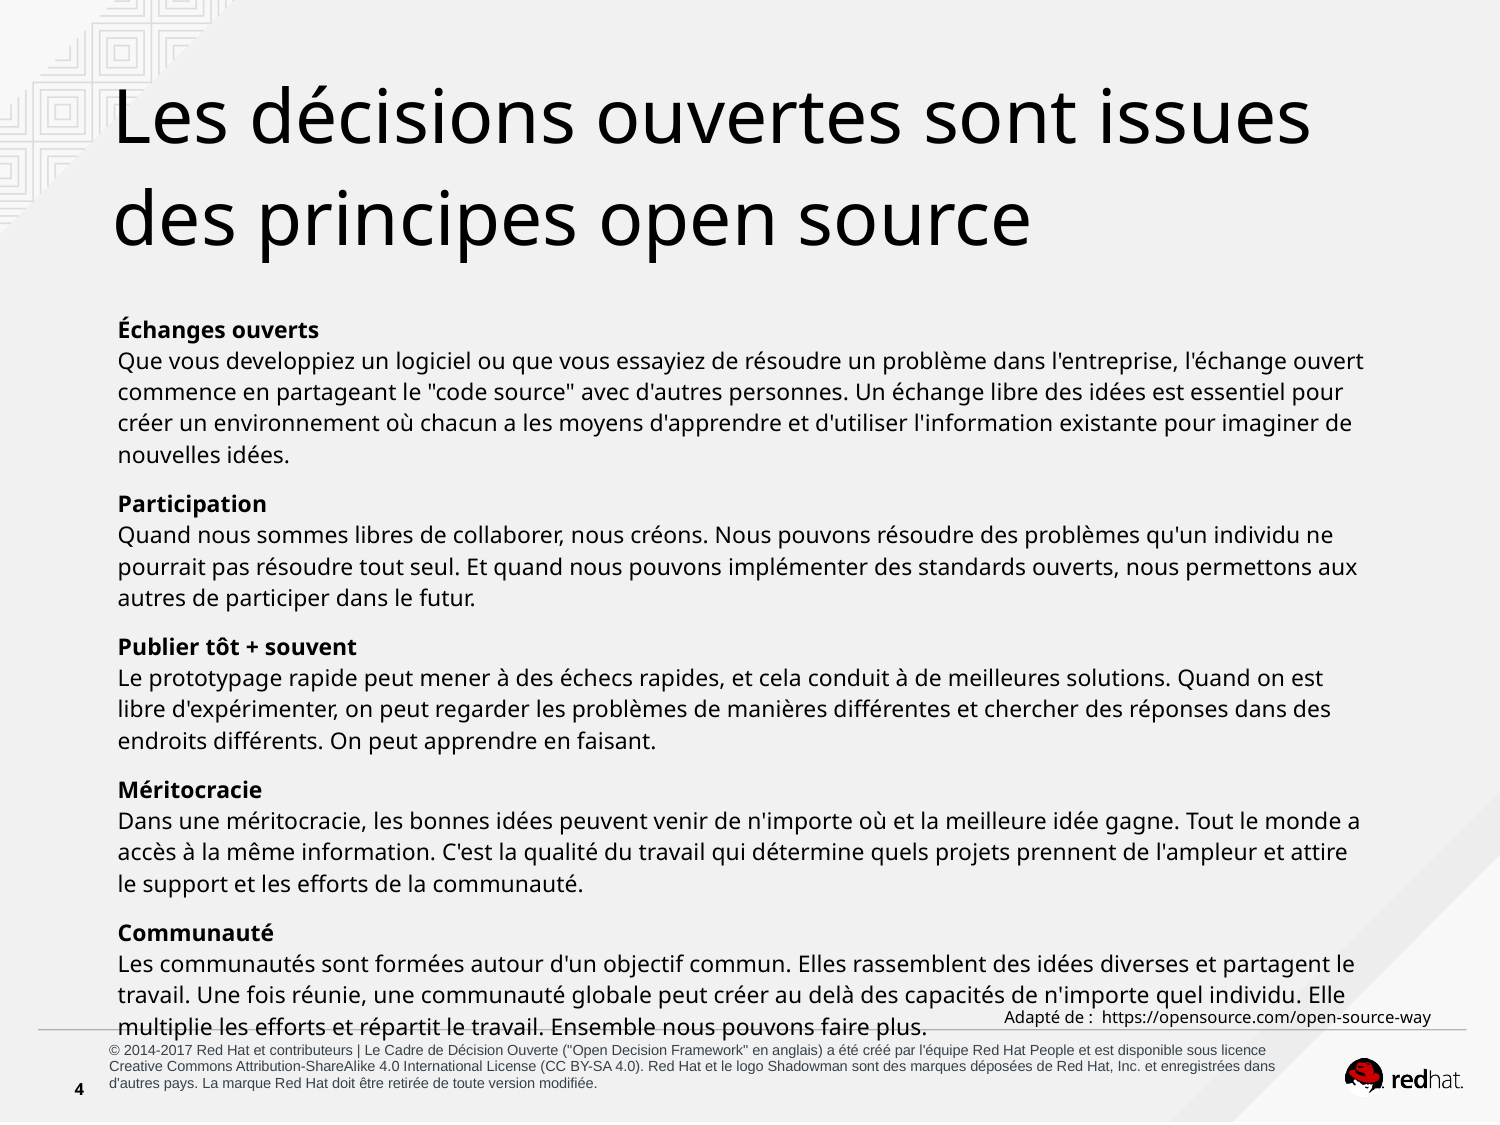

# Les décisions ouvertes sont issues des principes open source
Échanges ouverts
Que vous developpiez un logiciel ou que vous essayiez de résoudre un problème dans l'entreprise, l'échange ouvert commence en partageant le "code source" avec d'autres personnes. Un échange libre des idées est essentiel pour créer un environnement où chacun a les moyens d'apprendre et d'utiliser l'information existante pour imaginer de nouvelles idées.
Participation
Quand nous sommes libres de collaborer, nous créons. Nous pouvons résoudre des problèmes qu'un individu ne pourrait pas résoudre tout seul. Et quand nous pouvons implémenter des standards ouverts, nous permettons aux autres de participer dans le futur.
Publier tôt + souvent
Le prototypage rapide peut mener à des échecs rapides, et cela conduit à de meilleures solutions. Quand on est libre d'expérimenter, on peut regarder les problèmes de manières différentes et chercher des réponses dans des endroits différents. On peut apprendre en faisant.
Méritocracie
Dans une méritocracie, les bonnes idées peuvent venir de n'importe où et la meilleure idée gagne. Tout le monde a accès à la même information. C'est la qualité du travail qui détermine quels projets prennent de l'ampleur et attire le support et les efforts de la communauté.
Communauté
Les communautés sont formées autour d'un objectif commun. Elles rassemblent des idées diverses et partagent le travail. Une fois réunie, une communauté globale peut créer au delà des capacités de n'importe quel individu. Elle multiplie les efforts et répartit le travail. Ensemble nous pouvons faire plus.
Adapté de : https://opensource.com/open-source-way
INSERT DESIGNATOR, IF NEEDED
4